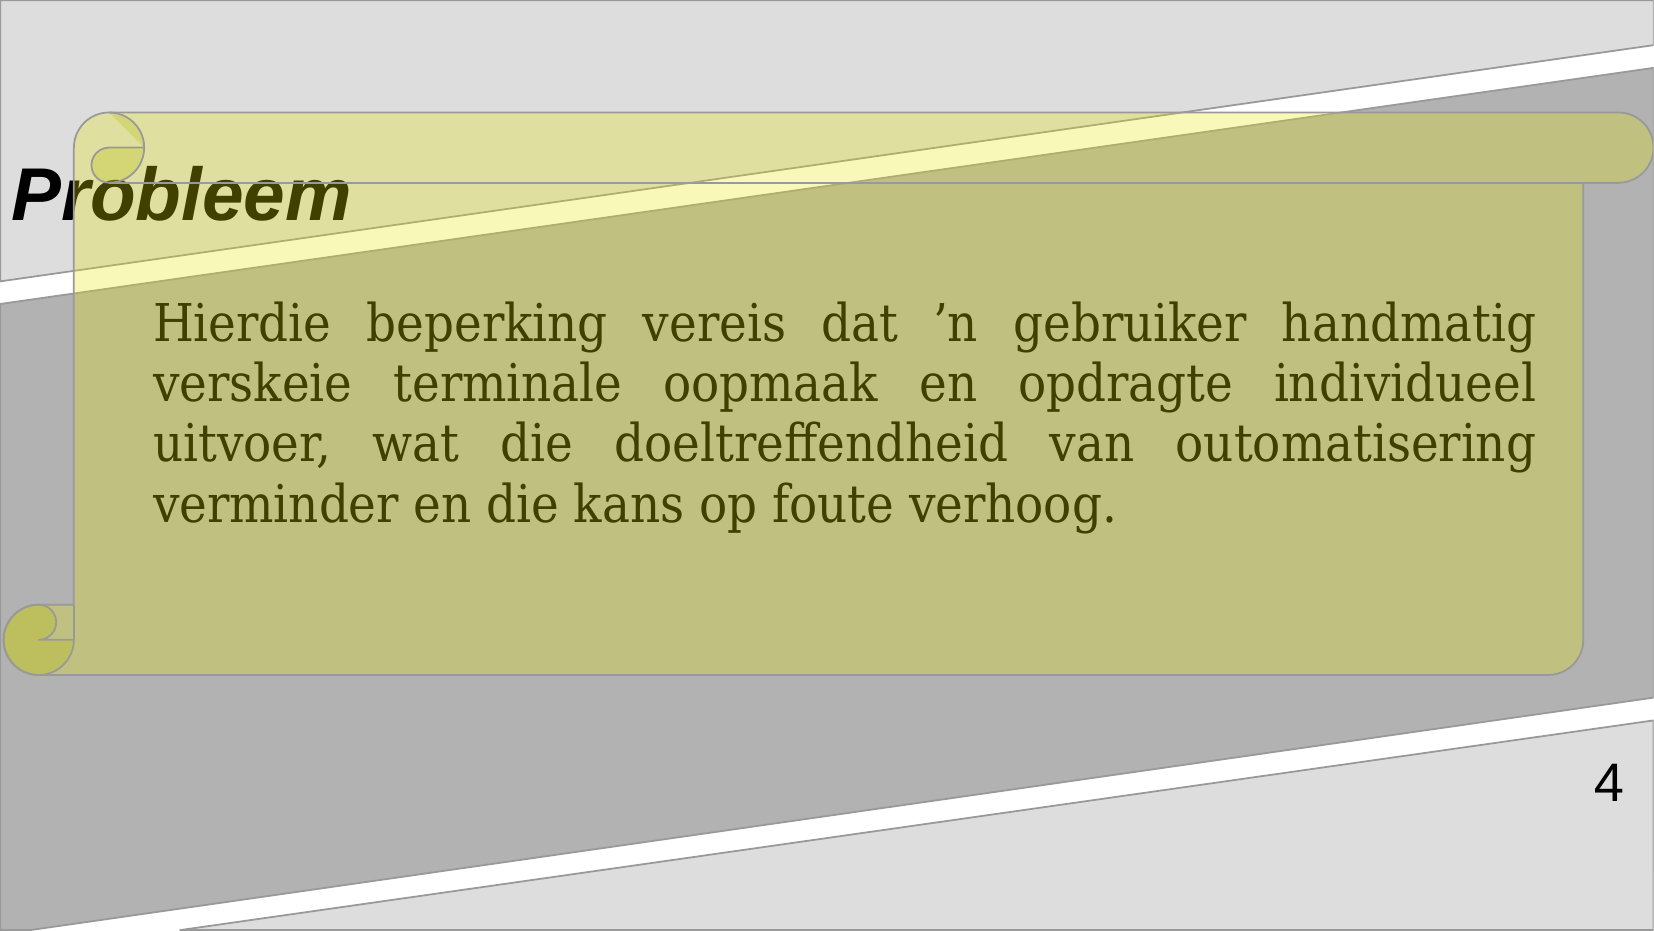

# Probleem
Hierdie beperking vereis dat ’n gebruiker handmatig verskeie terminale oopmaak en opdragte individueel uitvoer, wat die doeltreffendheid van outomatisering verminder en die kans op foute verhoog.
4